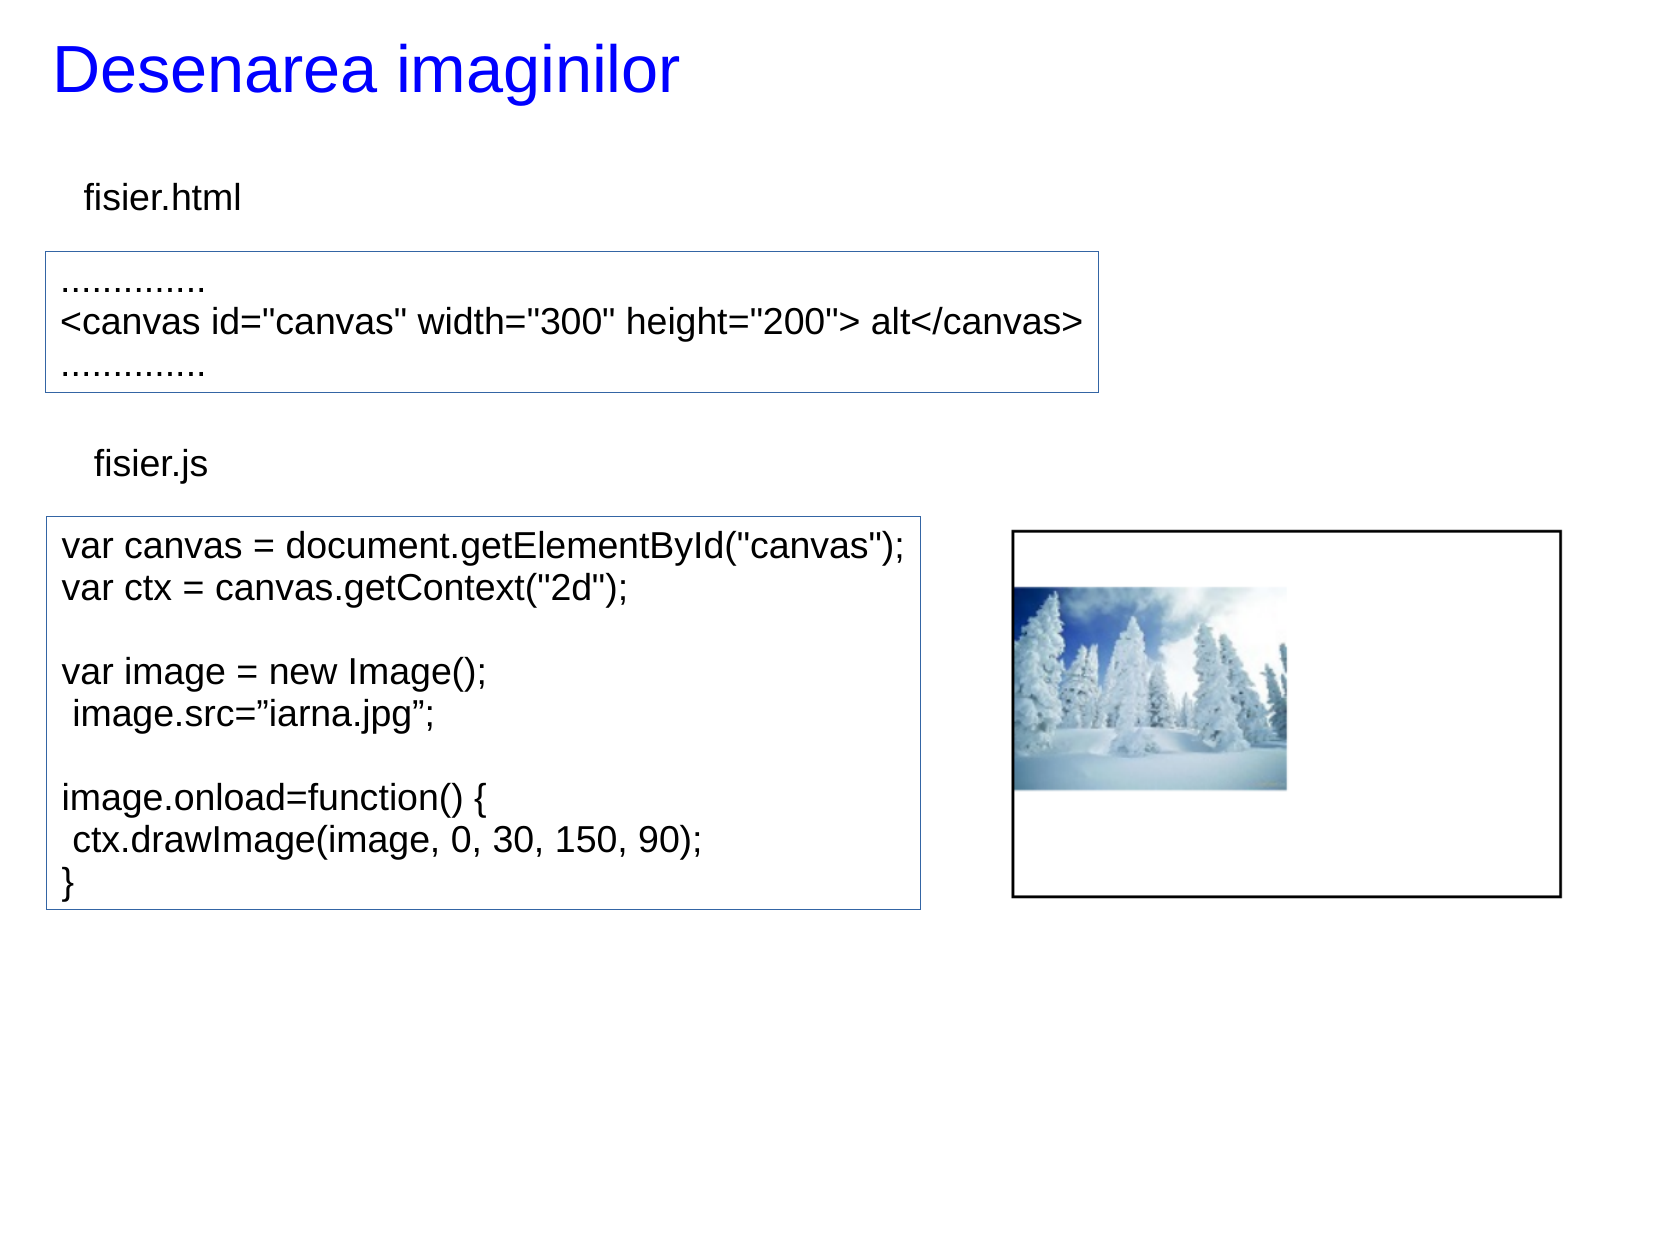

Desenarea imaginilor
fisier.html
..............
<canvas id="canvas" width="300" height="200"> alt</canvas>
..............
fisier.js
var canvas = document.getElementById("canvas");
var ctx = canvas.getContext("2d");
var image = new Image();
 image.src=”iarna.jpg”;
image.onload=function() {
 ctx.drawImage(image, 0, 30, 150, 90);
}